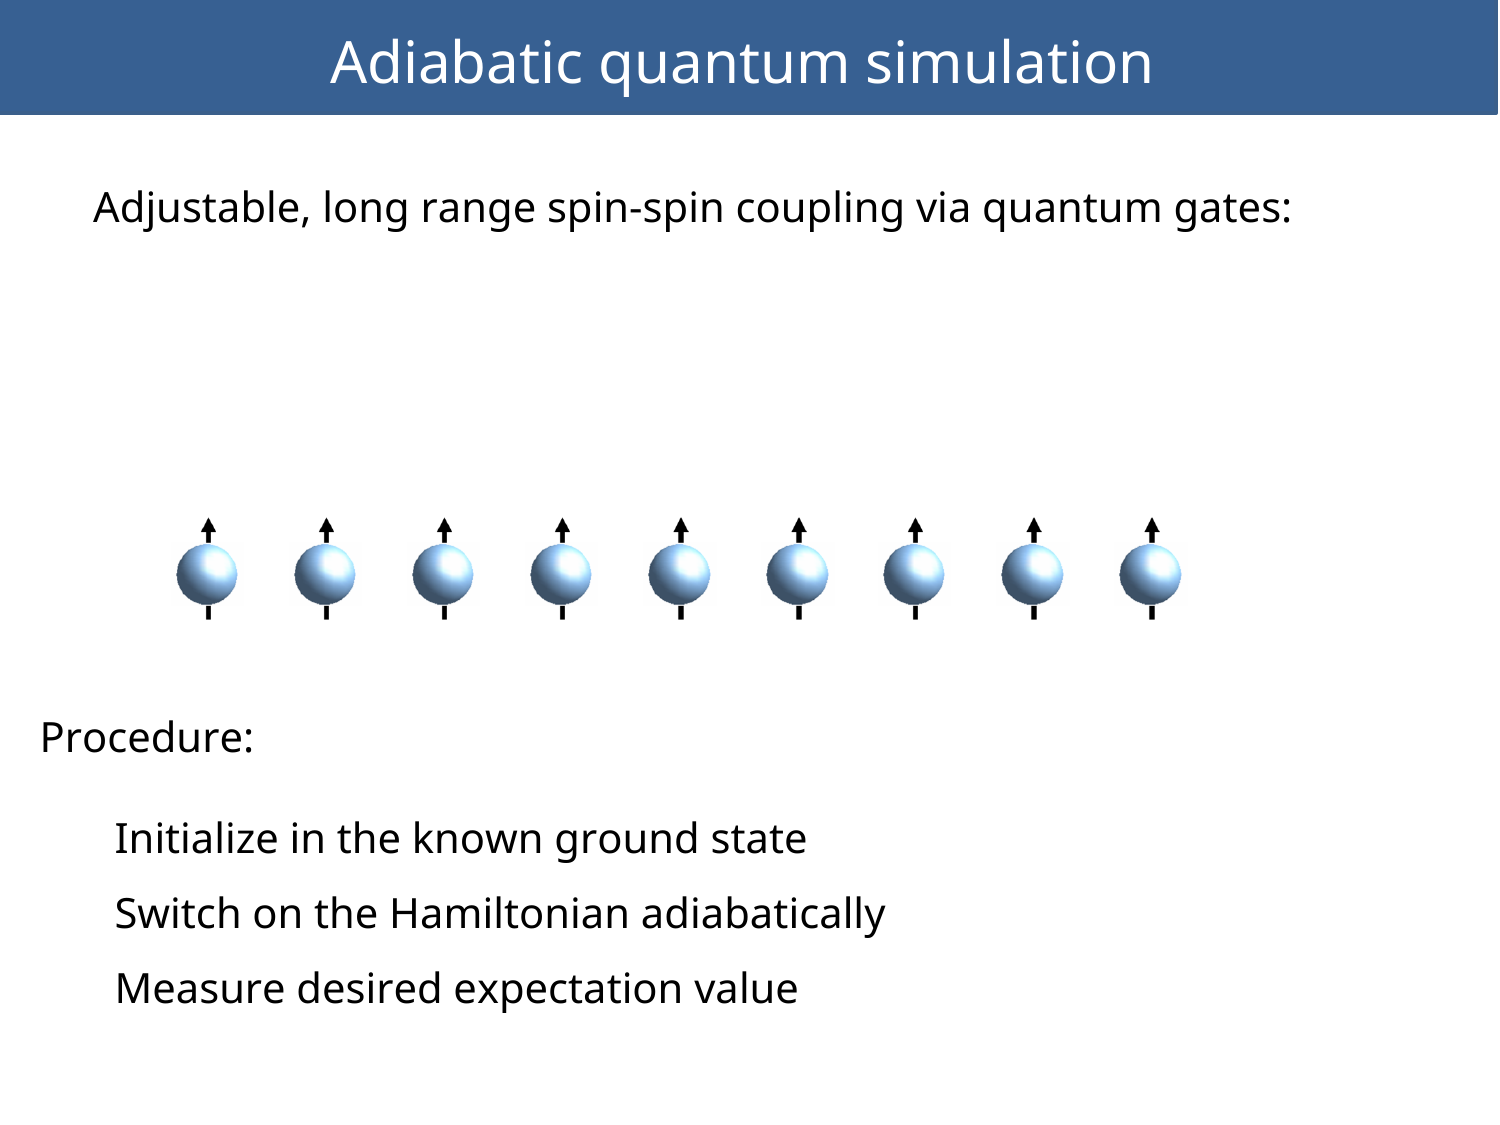

Adiabatic quantum simulation
Adjustable, long range spin-spin coupling via quantum gates:
Procedure:
	Initialize in the known ground state
Switch on the Hamiltonian adiabatically
Measure desired expectation value